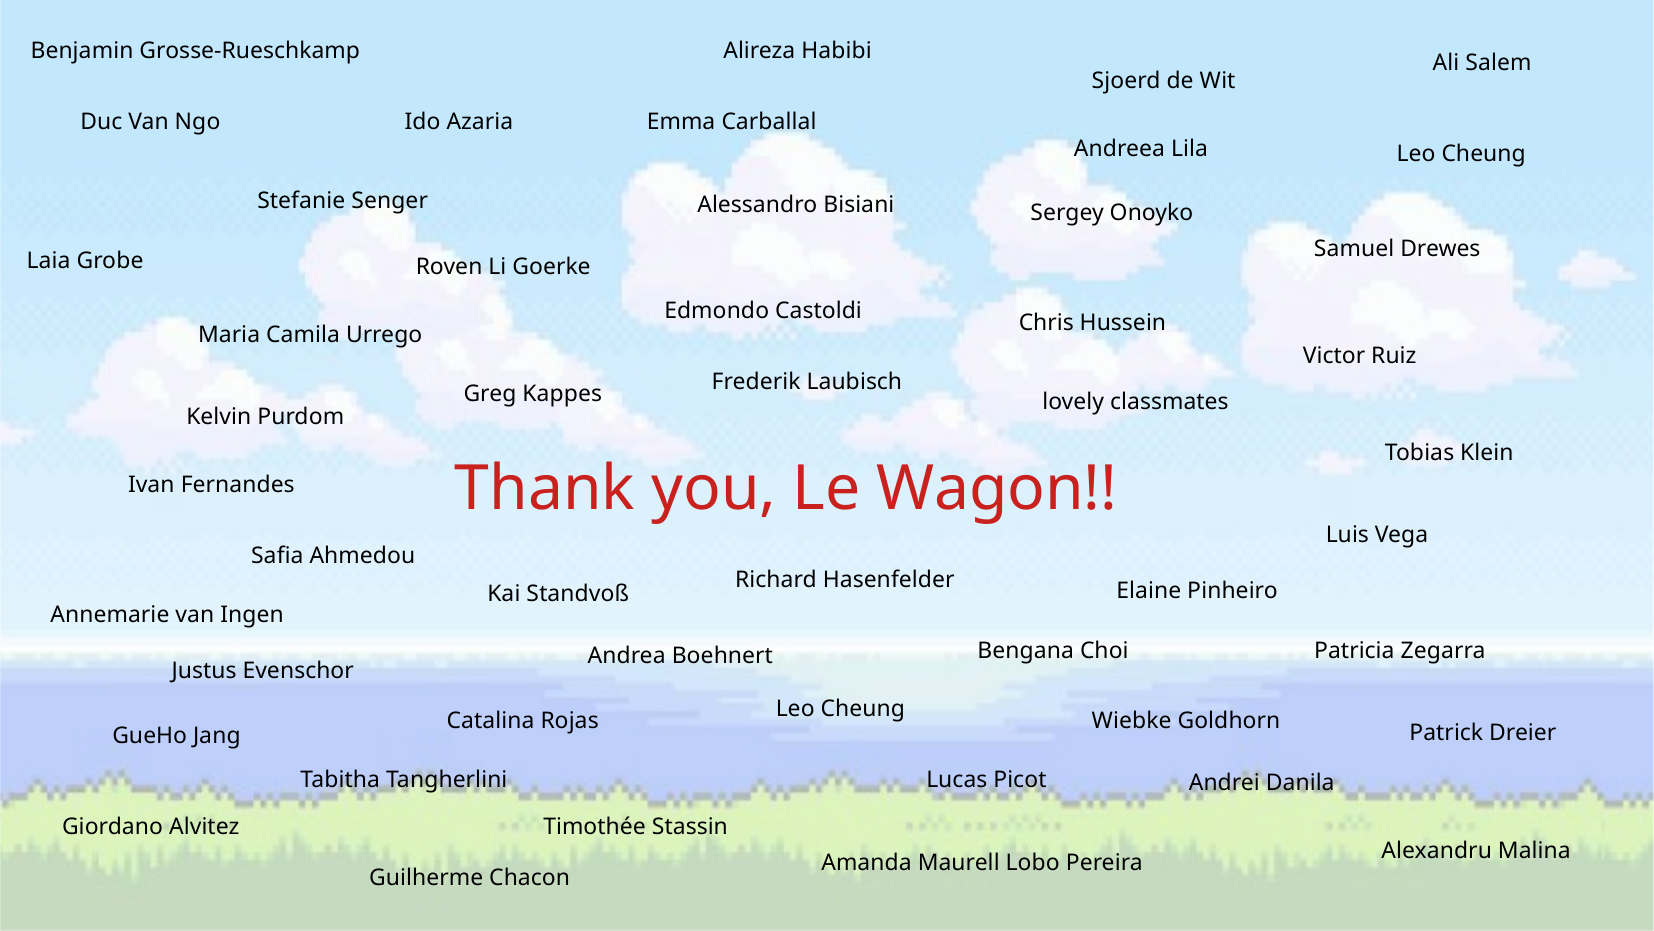

Benjamin Grosse-Rueschkamp
Alireza Habibi
Ali Salem
Sjoerd de Wit
Duc Van Ngo
Ido Azaria
Emma Carballal
Andreea Lila
Leo Cheung
Stefanie Senger
Alessandro Bisiani
Sergey Onoyko
Samuel Drewes
Laia Grobe
Roven Li Goerke
Edmondo Castoldi
Chris Hussein
Maria Camila Urrego
Victor Ruiz
Frederik Laubisch
Greg Kappes
lovely classmates
Kelvin Purdom
# Thank you, Le Wagon!!
Tobias Klein
Ivan Fernandes
Luis Vega
Safia Ahmedou
Richard Hasenfelder
Elaine Pinheiro
Kai Standvoß
Annemarie van Ingen
Bengana Choi
Patricia Zegarra
Andrea Boehnert
Justus Evenschor
Leo Cheung
Catalina Rojas
Wiebke Goldhorn
Patrick Dreier
GueHo Jang
Lucas Picot
Tabitha Tangherlini
Andrei Danila
Giordano Alvitez
Timothée Stassin
Alexandru Malina
Amanda Maurell Lobo Pereira
Guilherme Chacon